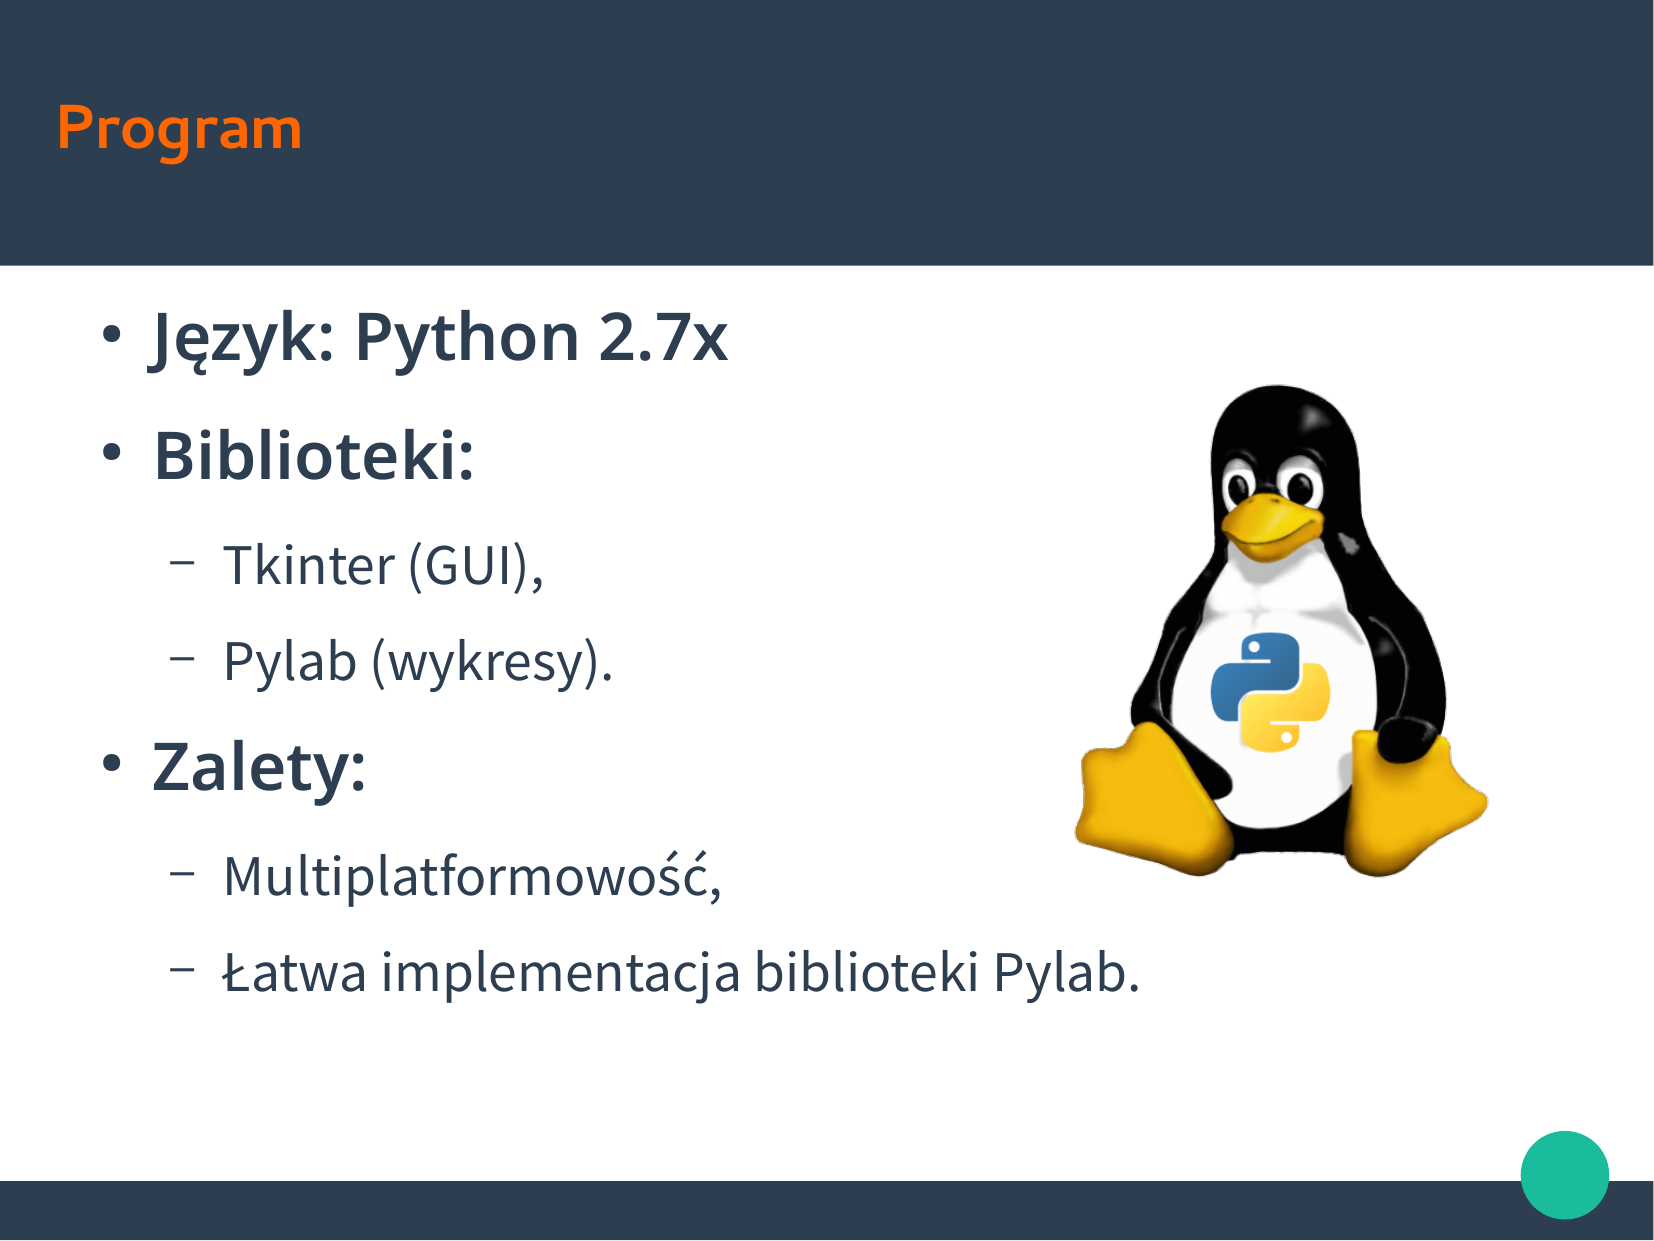

# Program
Język: Python 2.7x
Biblioteki:
Tkinter (GUI),
Pylab (wykresy).
Zalety:
Multiplatformowość,
Łatwa implementacja biblioteki Pylab.